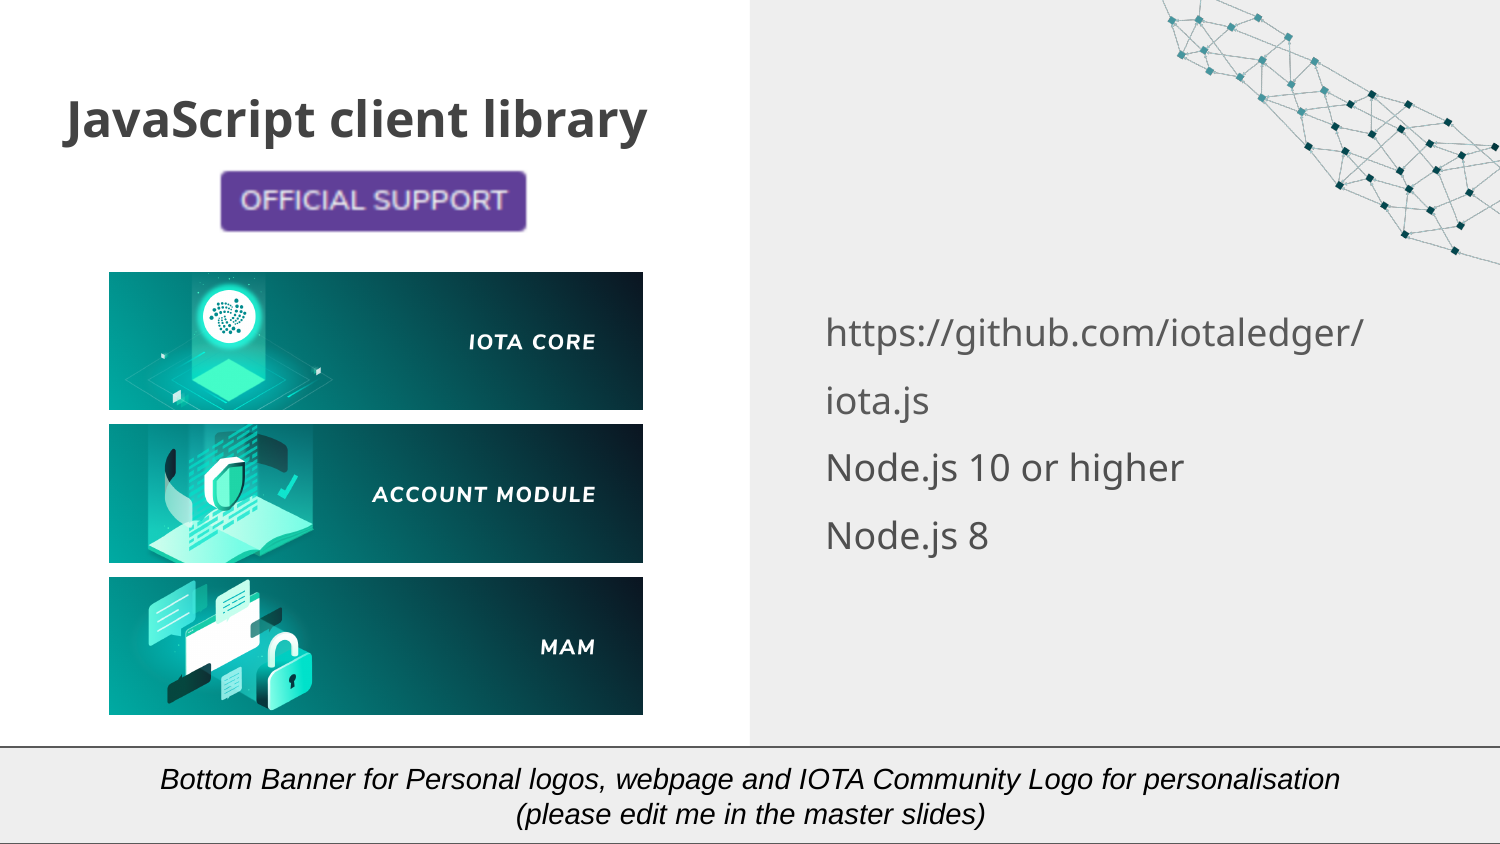

# JavaScript client library
https://github.com/iotaledger/iota.js
Node.js 10 or higher
Node.js 8